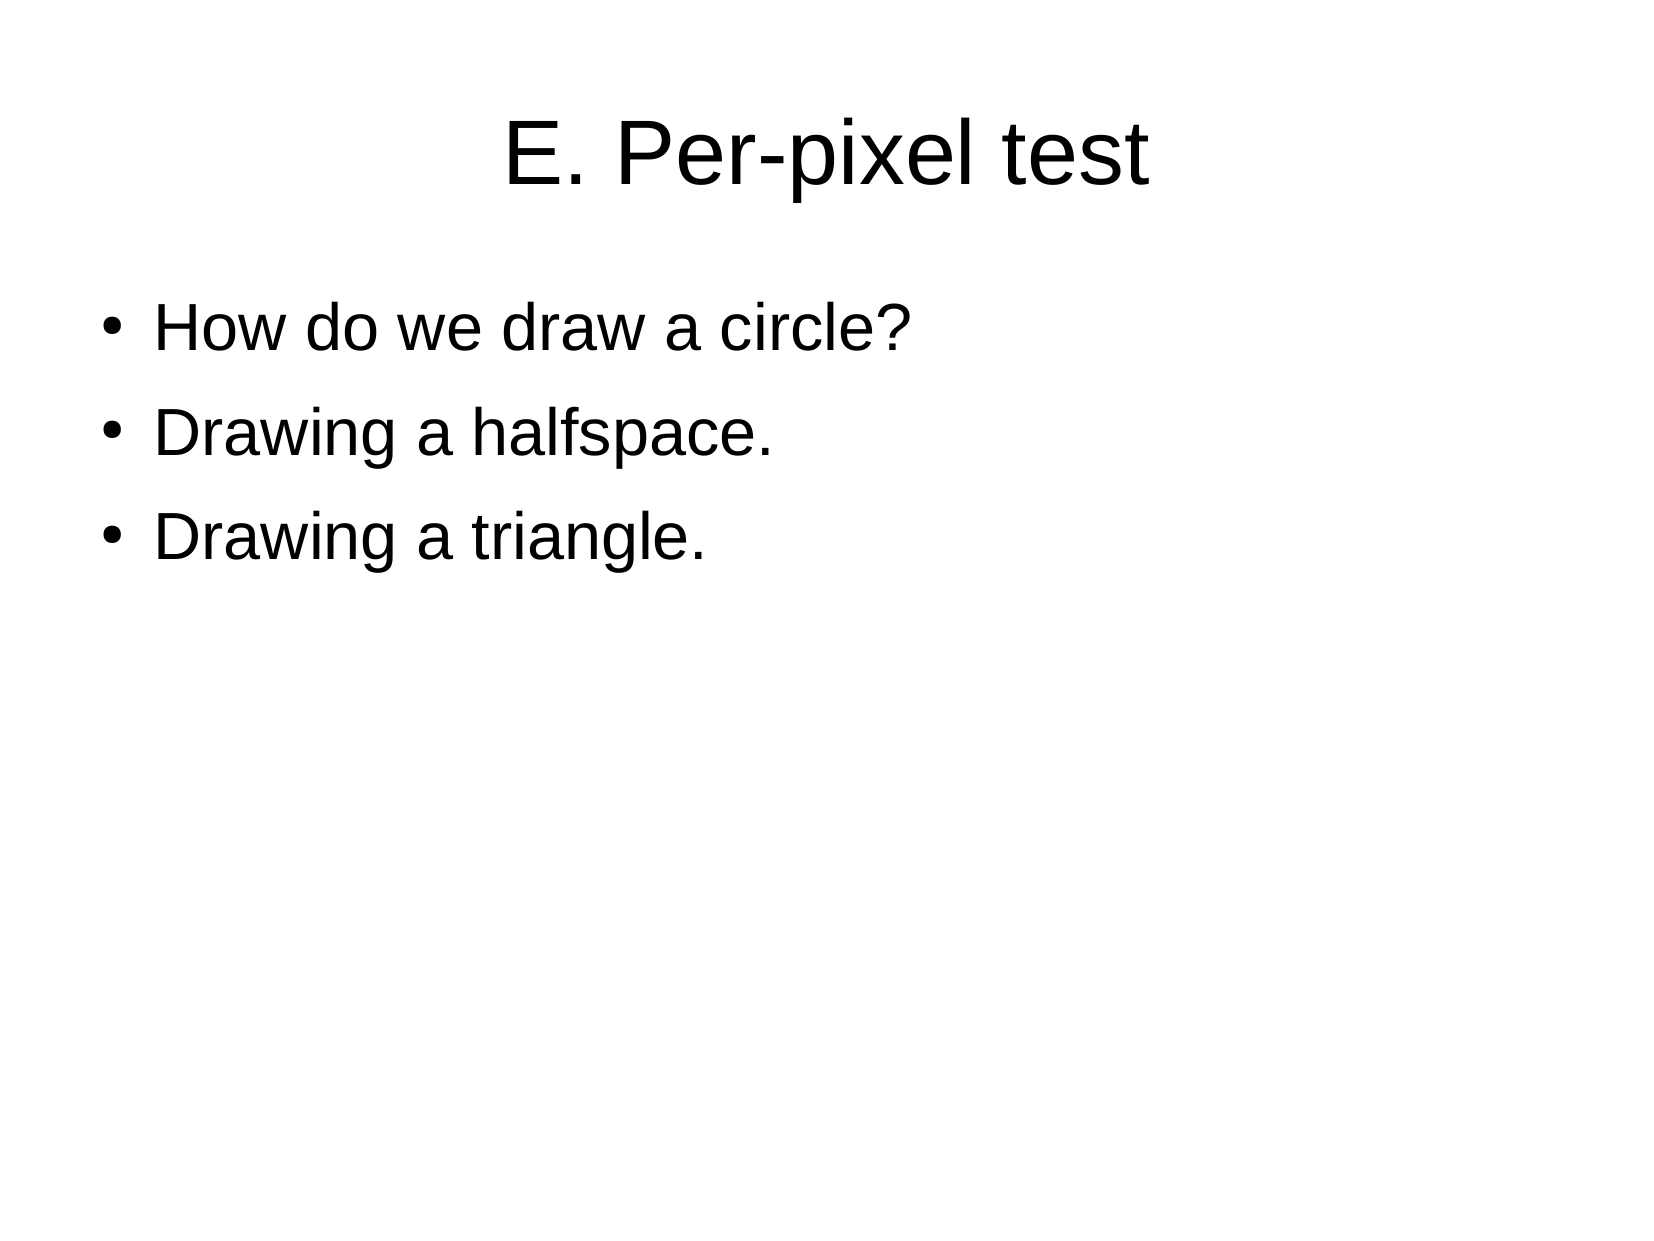

# E. Per-pixel test
How do we draw a circle?
Drawing a halfspace.
Drawing a triangle.